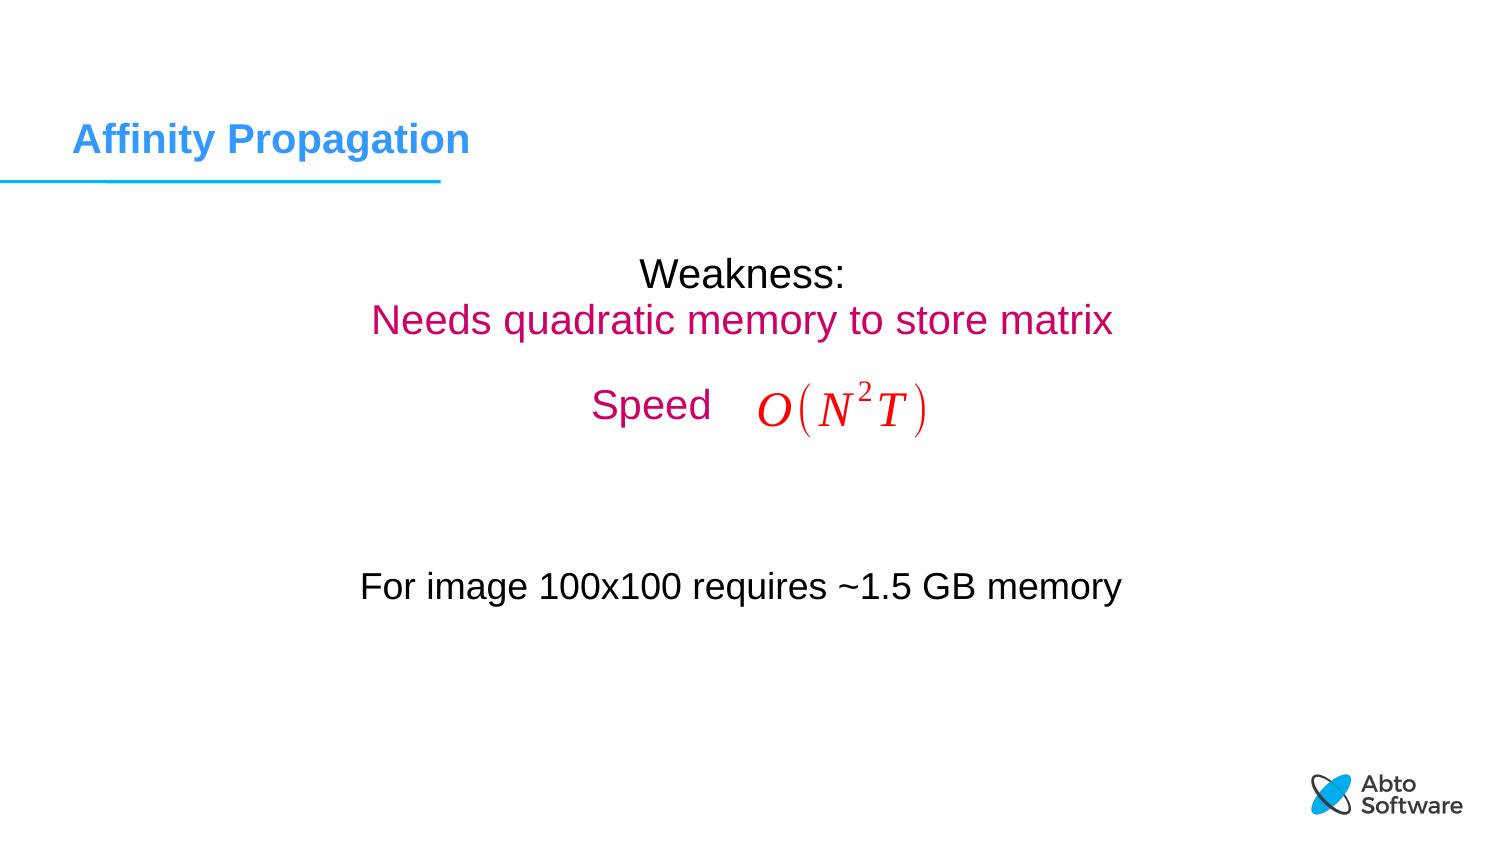

# Affinity Propagation
Weakness:
Needs quadratic memory to store matrix
Speed
For image 100x100 requires ~1.5 GB memory